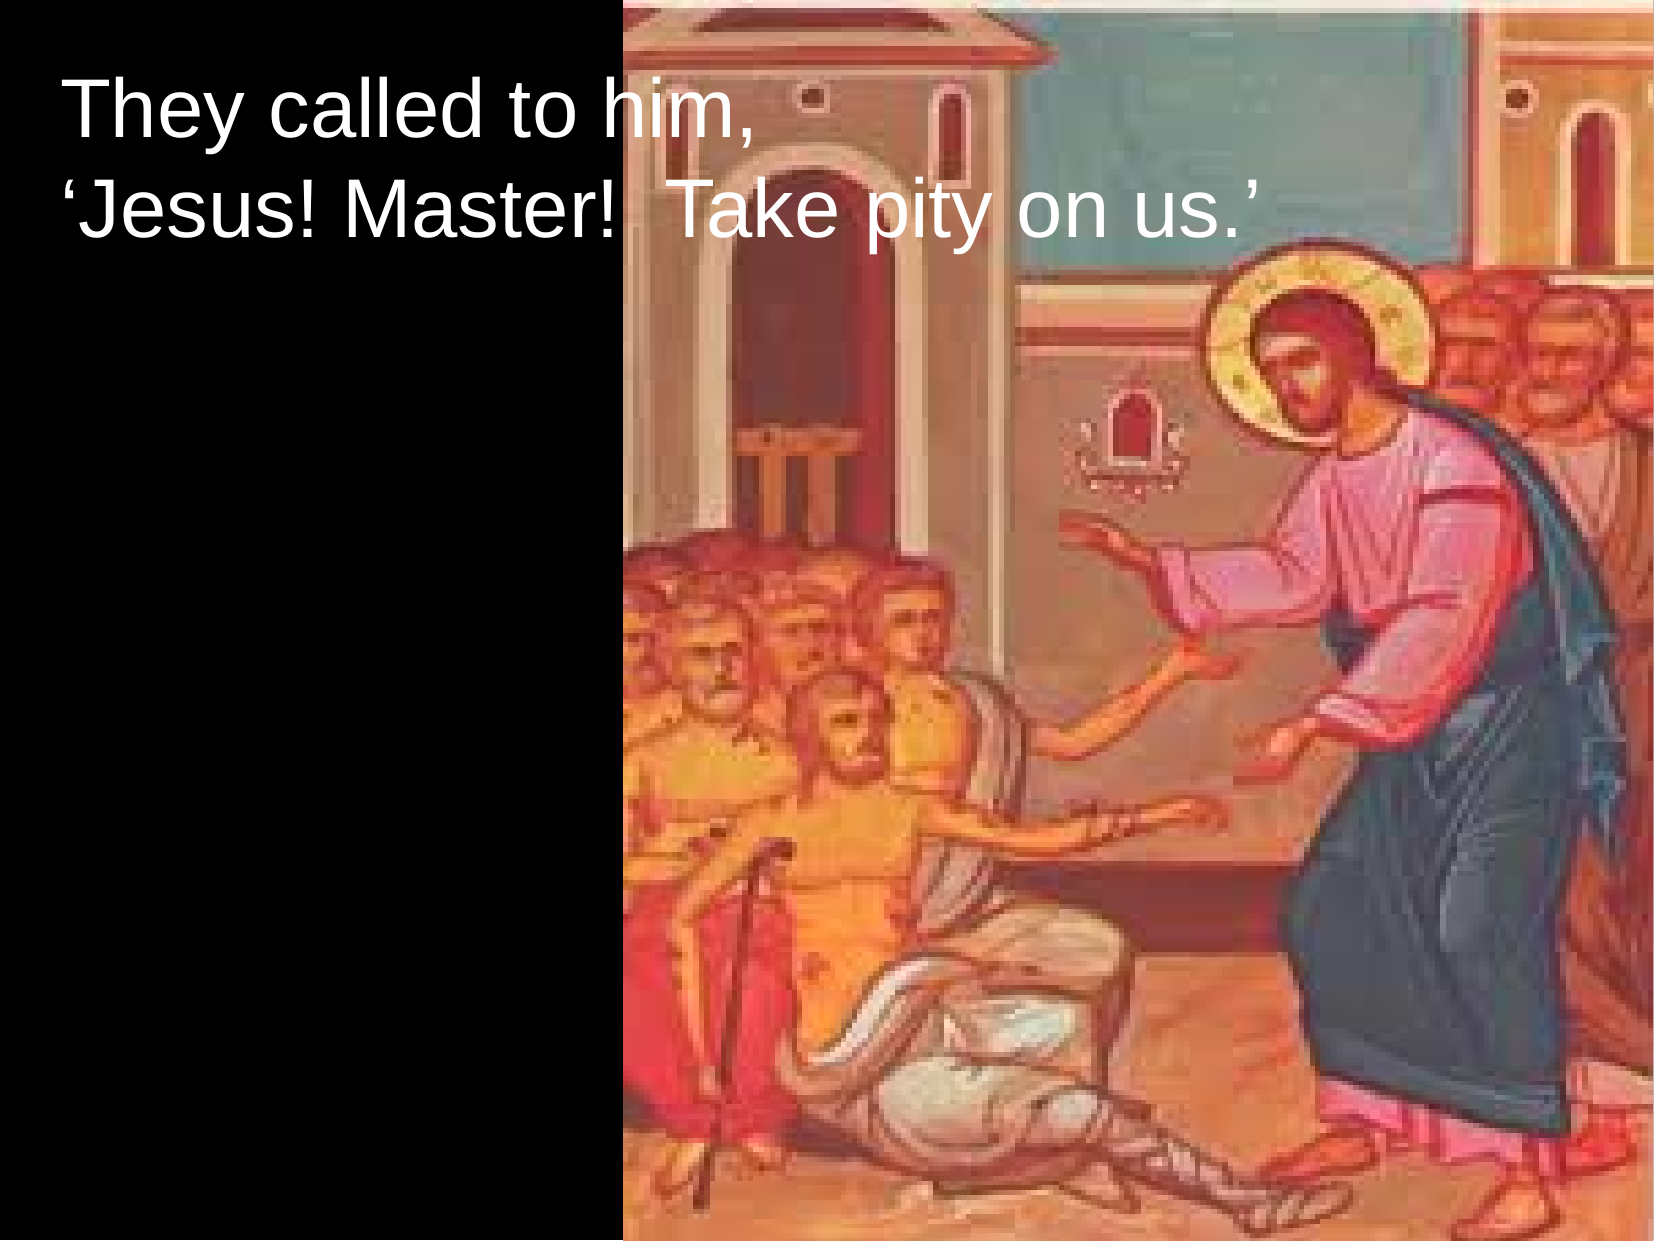

They called to him,
‘Jesus! Master! Take pity on us.’